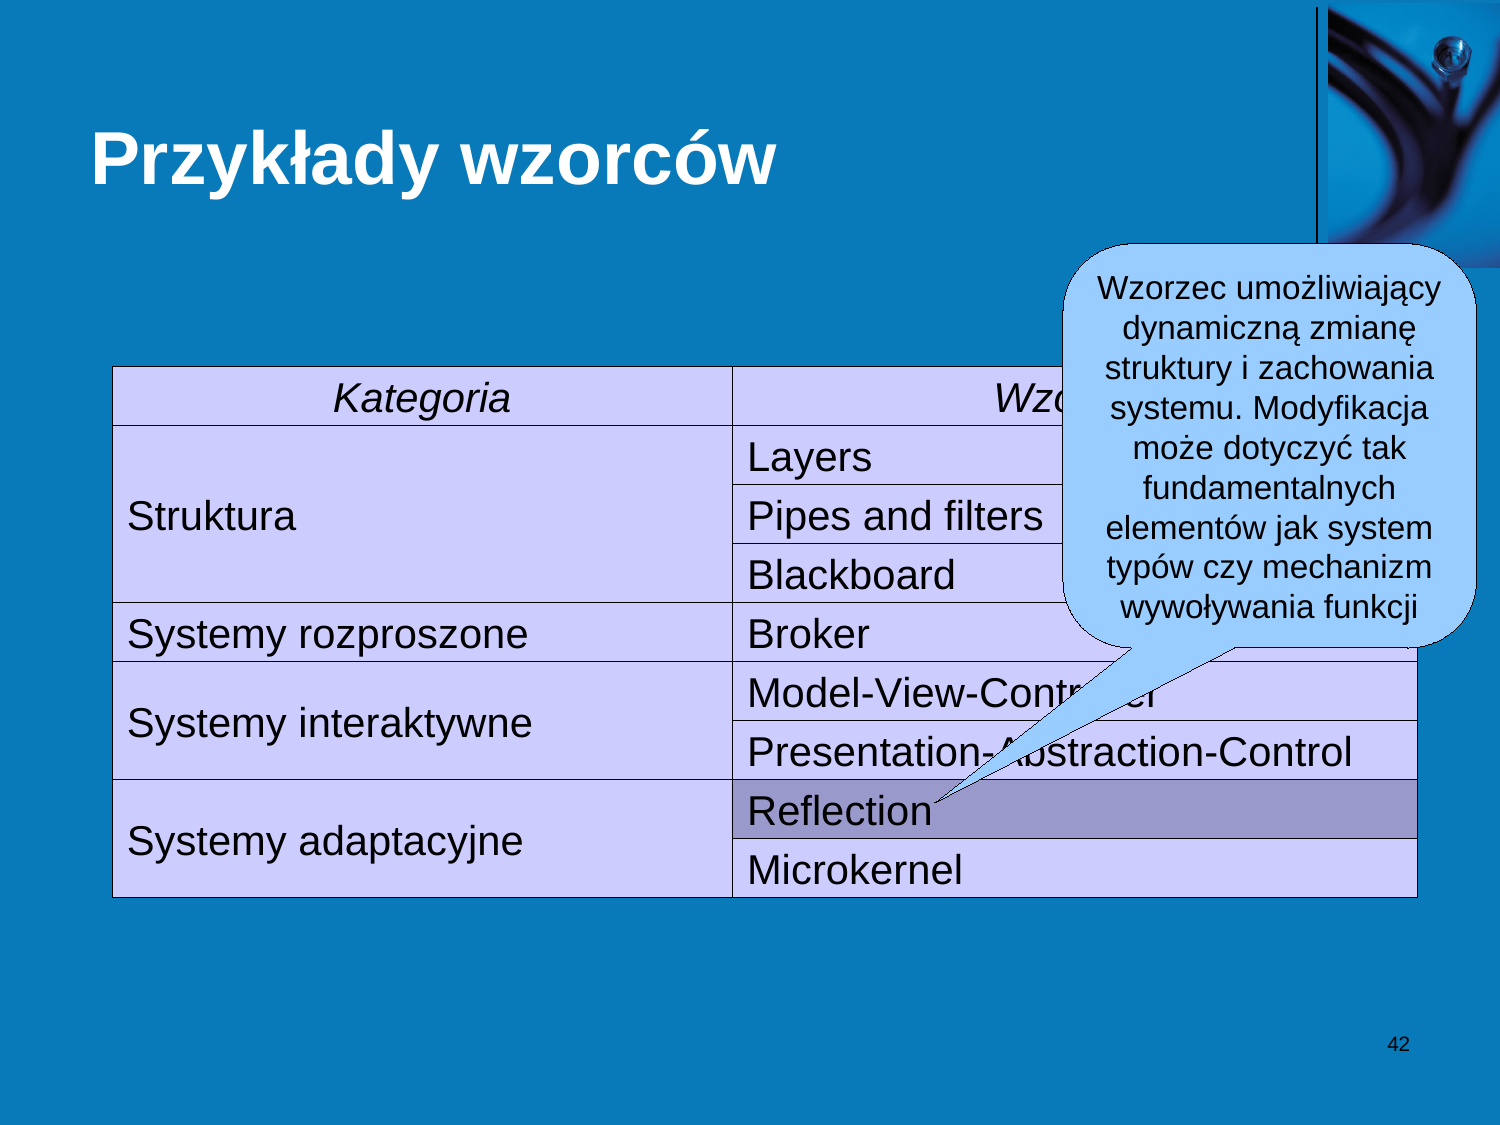

# Przykłady wzorców
Wzorzec umożliwiający dynamiczną zmianę struktury i zachowania systemu. Modyfikacja może dotyczyć tak fundamentalnych elementów jak system typów czy mechanizm wywoływania funkcji
Kategoria
Wzorzec
Struktura
Layers
Pipes and filters
Blackboard
Systemy rozproszone
Broker
Systemy interaktywne
Model-View-Controller
Presentation-Abstraction-Control
Systemy adaptacyjne
Reflection
Microkernel
42